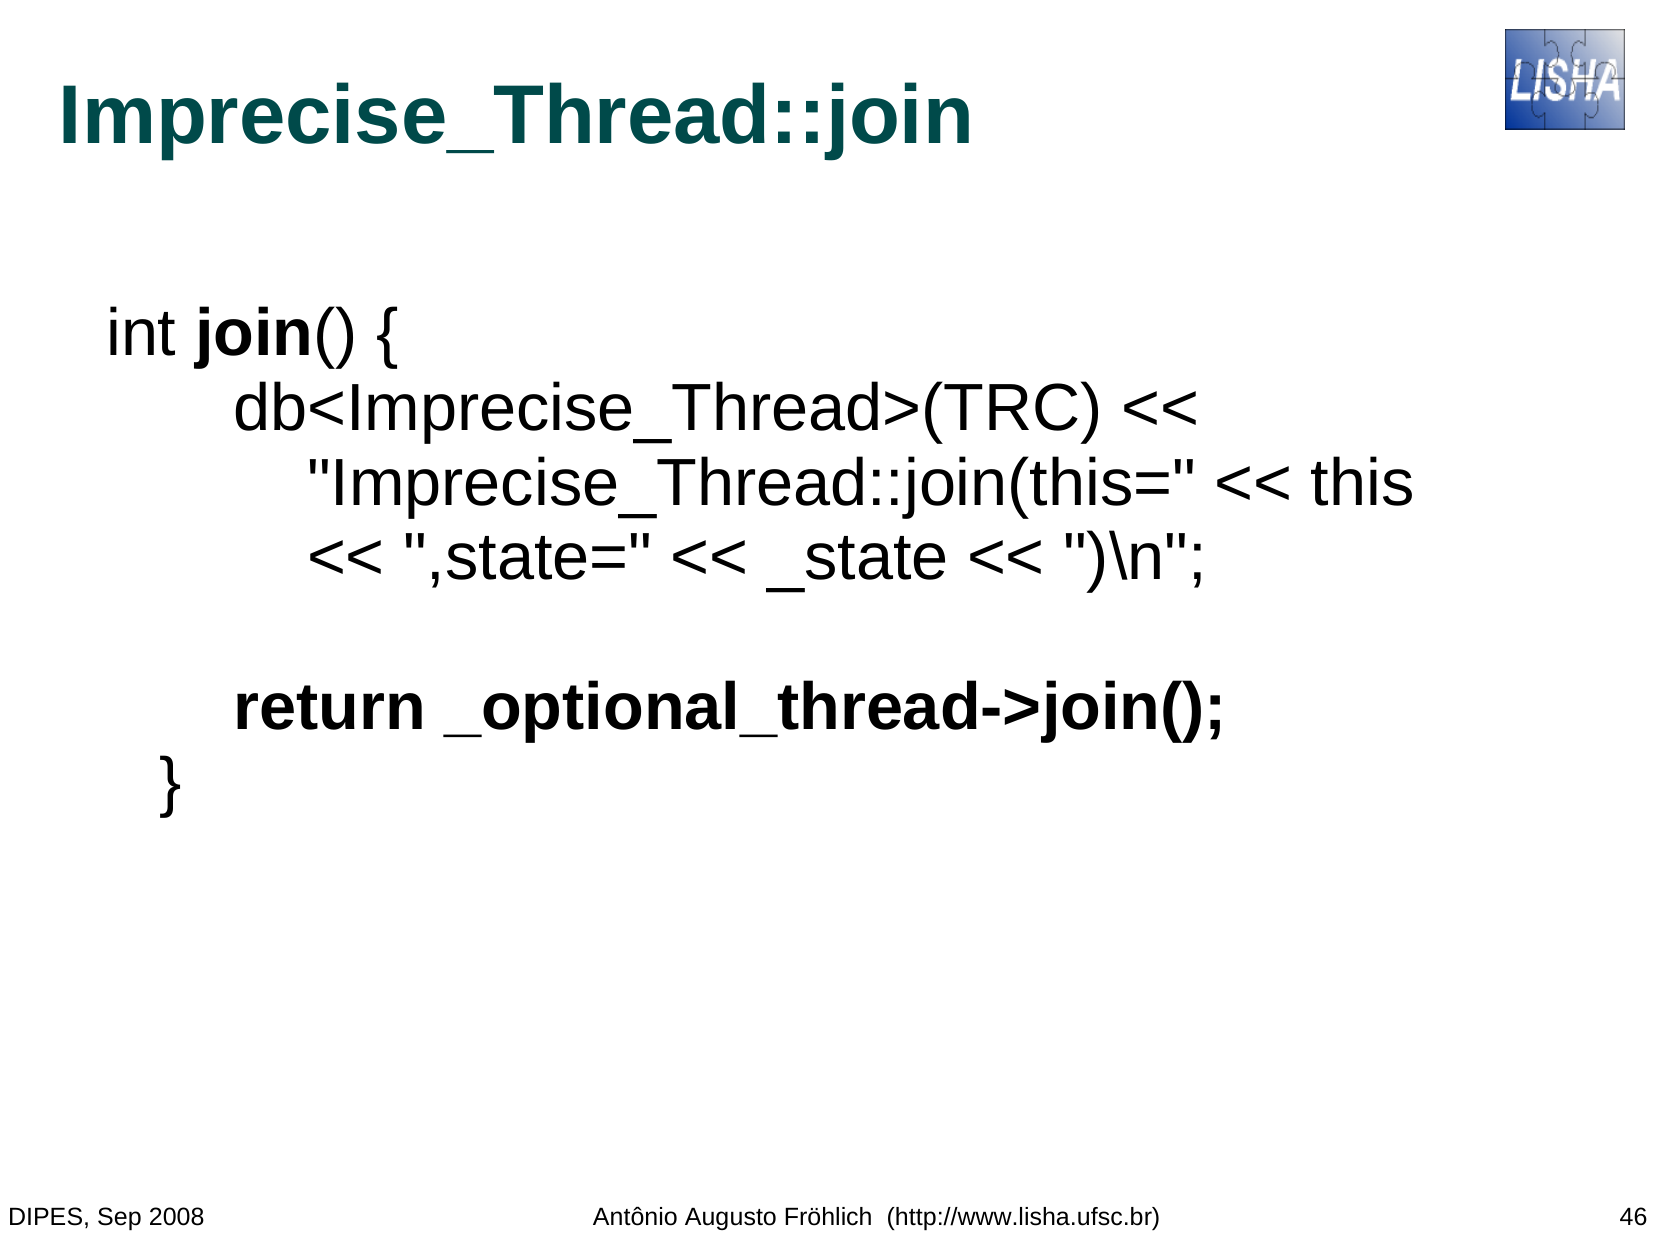

# Imprecise_Thread::join
int join() {
	db<Imprecise_Thread>(TRC) <<
		"Imprecise_Thread::join(this=" << this
		<< ",state=" << _state << ")\n";
	return _optional_thread->join();
}